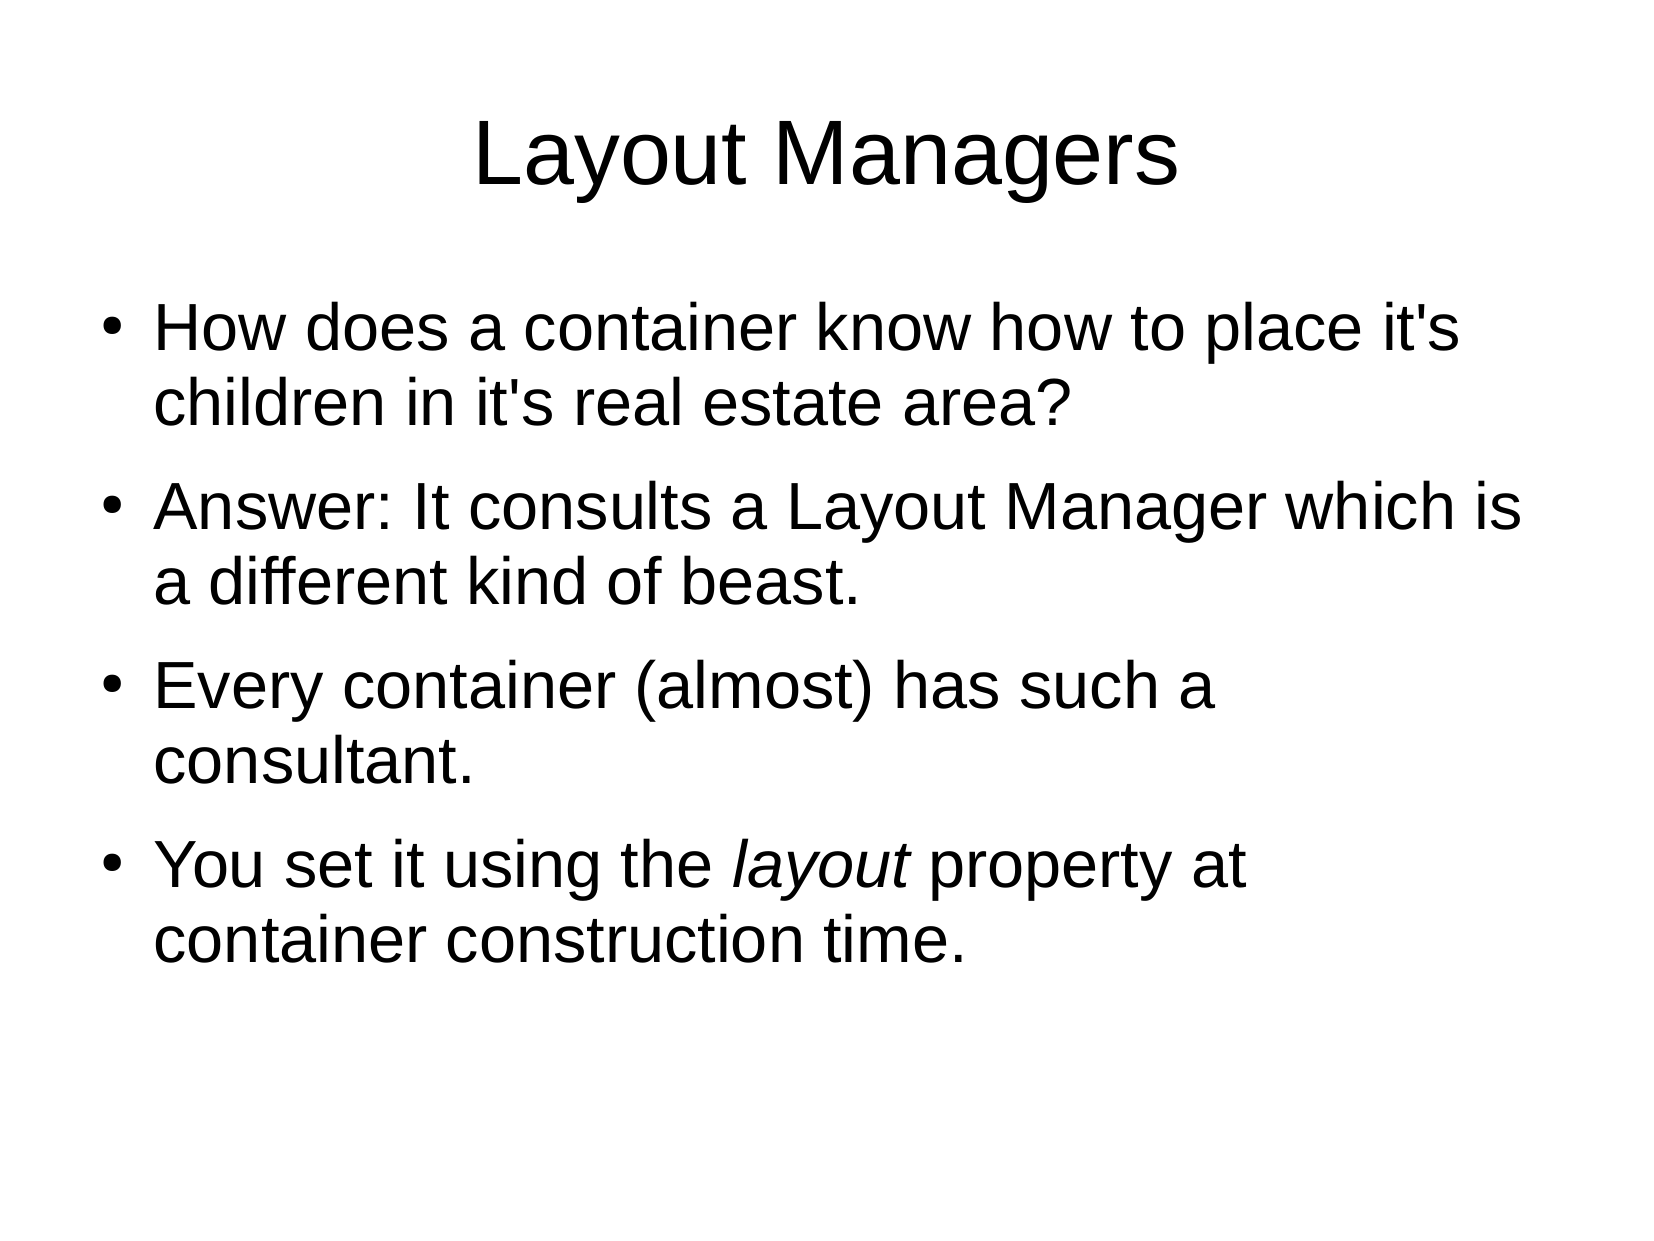

# Layout Managers
How does a container know how to place it's children in it's real estate area?
Answer: It consults a Layout Manager which is a different kind of beast.
Every container (almost) has such a consultant.
You set it using the layout property at container construction time.